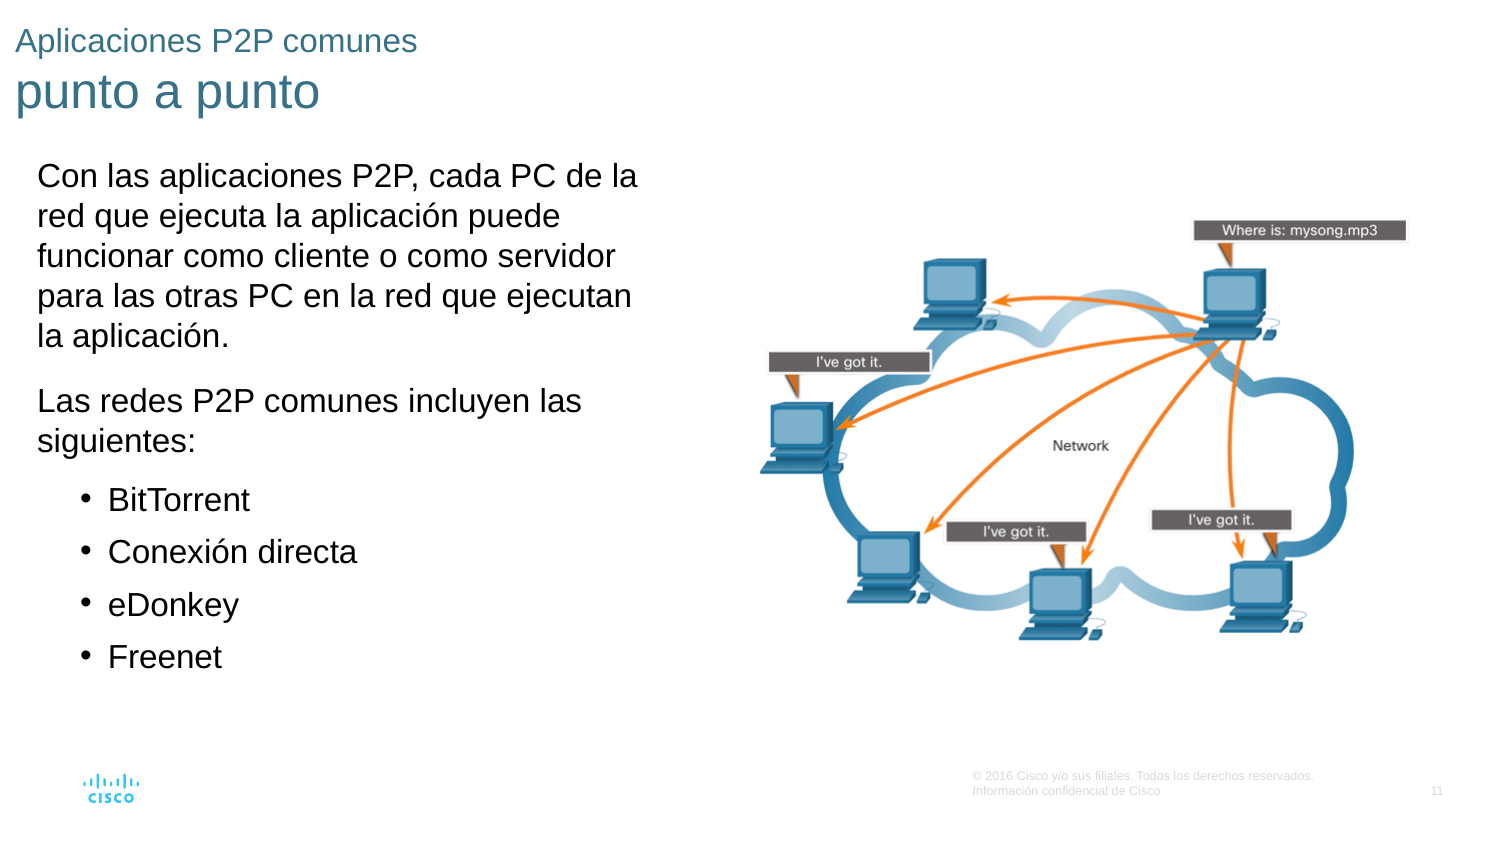

# Aplicaciones P2P comunes punto a punto
Con las aplicaciones P2P, cada PC de la red que ejecuta la aplicación puede funcionar como cliente o como servidor para las otras PC en la red que ejecutan la aplicación.
Las redes P2P comunes incluyen las siguientes:
BitTorrent
Conexión directa
eDonkey
Freenet